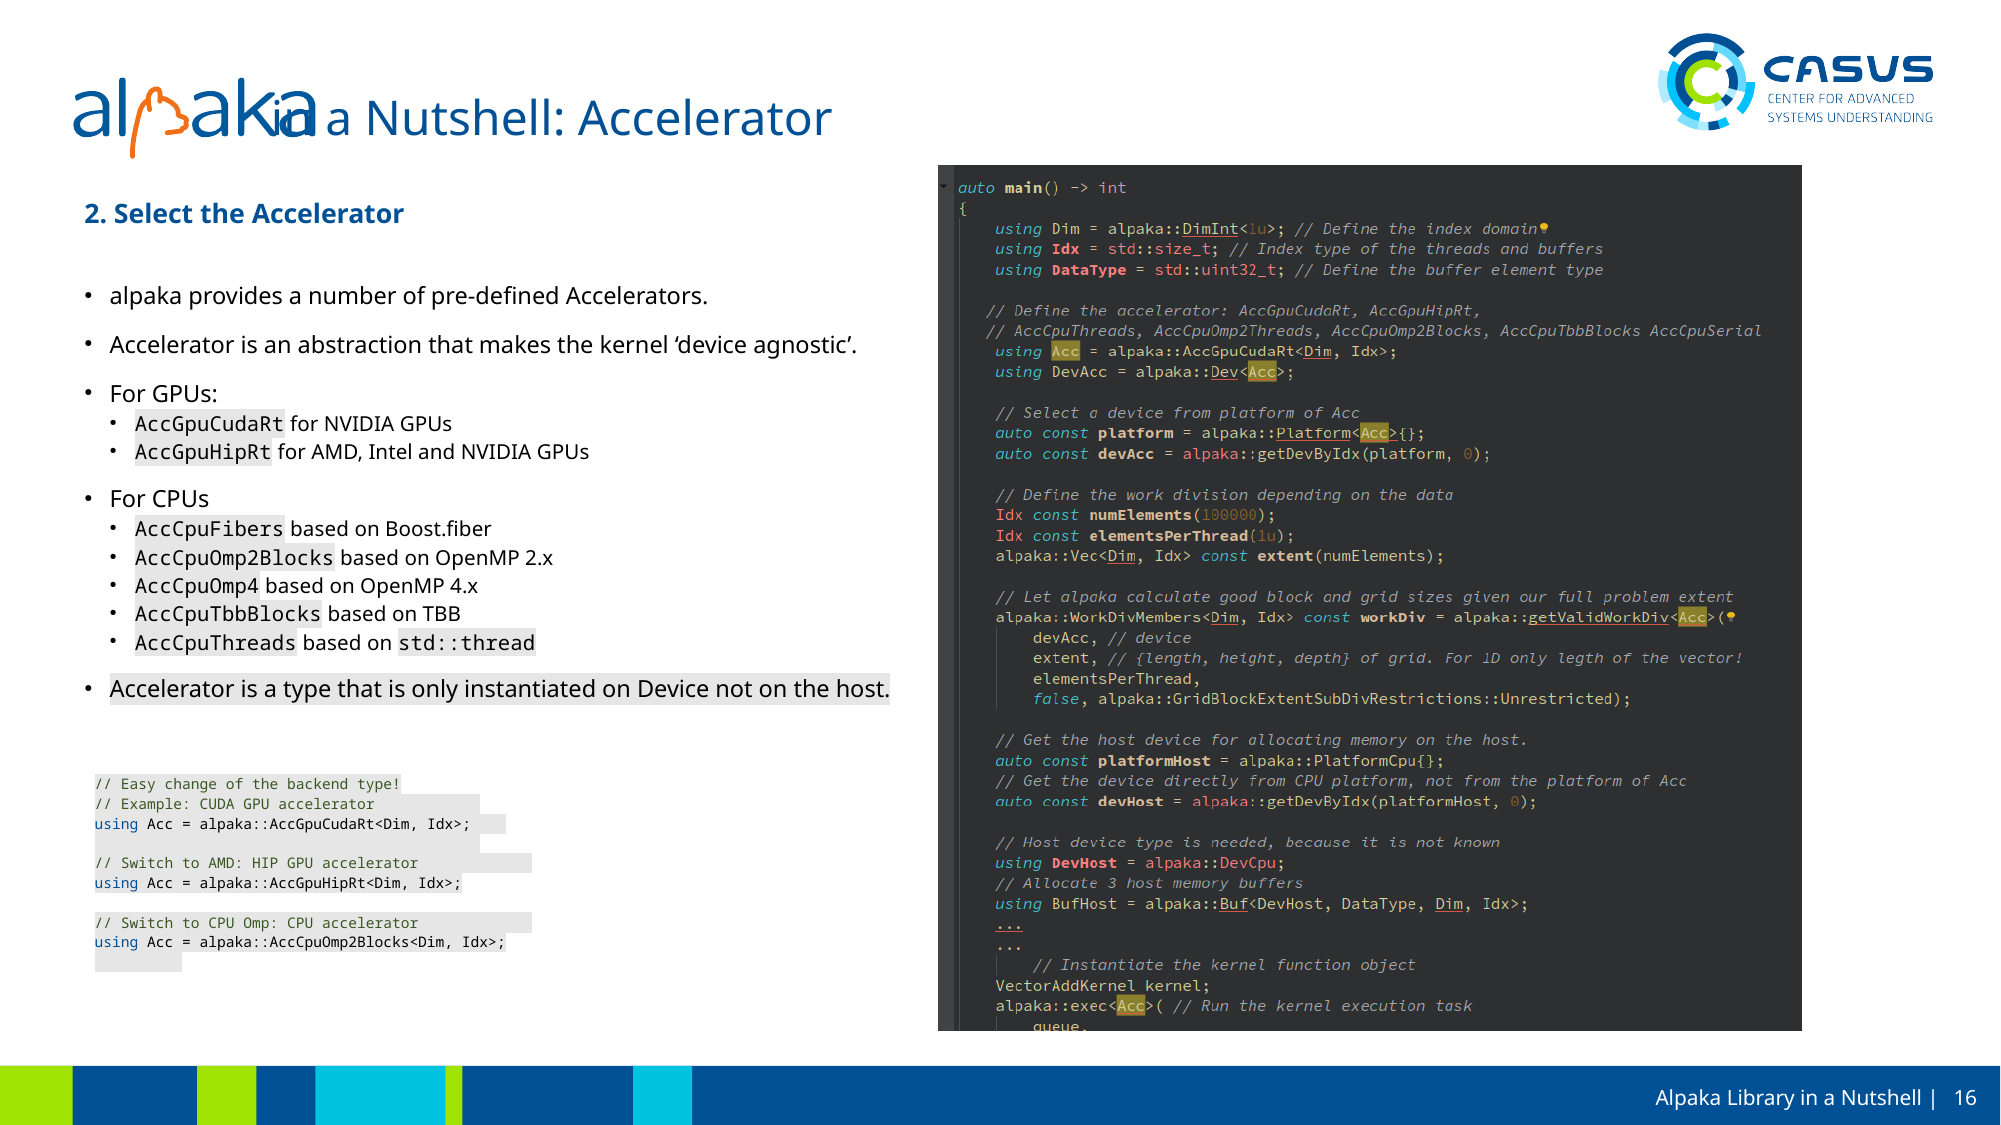

#
 in a Nutshell: Accelerator
2. Select the Accelerator
alpaka provides a number of pre-defined Accelerators.
Accelerator is an abstraction that makes the kernel ‘device agnostic’.
For GPUs:
AccGpuCudaRt for NVIDIA GPUs
AccGpuHipRt for AMD, Intel and NVIDIA GPUs
For CPUs
AccCpuFibers based on Boost.fiber
AccCpuOmp2Blocks based on OpenMP 2.x
AccCpuOmp4 based on OpenMP 4.x
AccCpuTbbBlocks based on TBB
AccCpuThreads based on std::thread
Accelerator is a type that is only instantiated on Device not on the host.
// Easy change of the backend type!
// Example: CUDA GPU accelerator
using Acc = alpaka::AccGpuCudaRt<Dim, Idx>;
// Switch to AMD: HIP GPU accelerator
using Acc = alpaka::AccGpuHipRt<Dim, Idx>;
// Switch to CPU Omp: CPU accelerator
using Acc = alpaka::AccCpuOmp2Blocks<Dim, Idx>;
Alpaka Library in a Nutshell
16